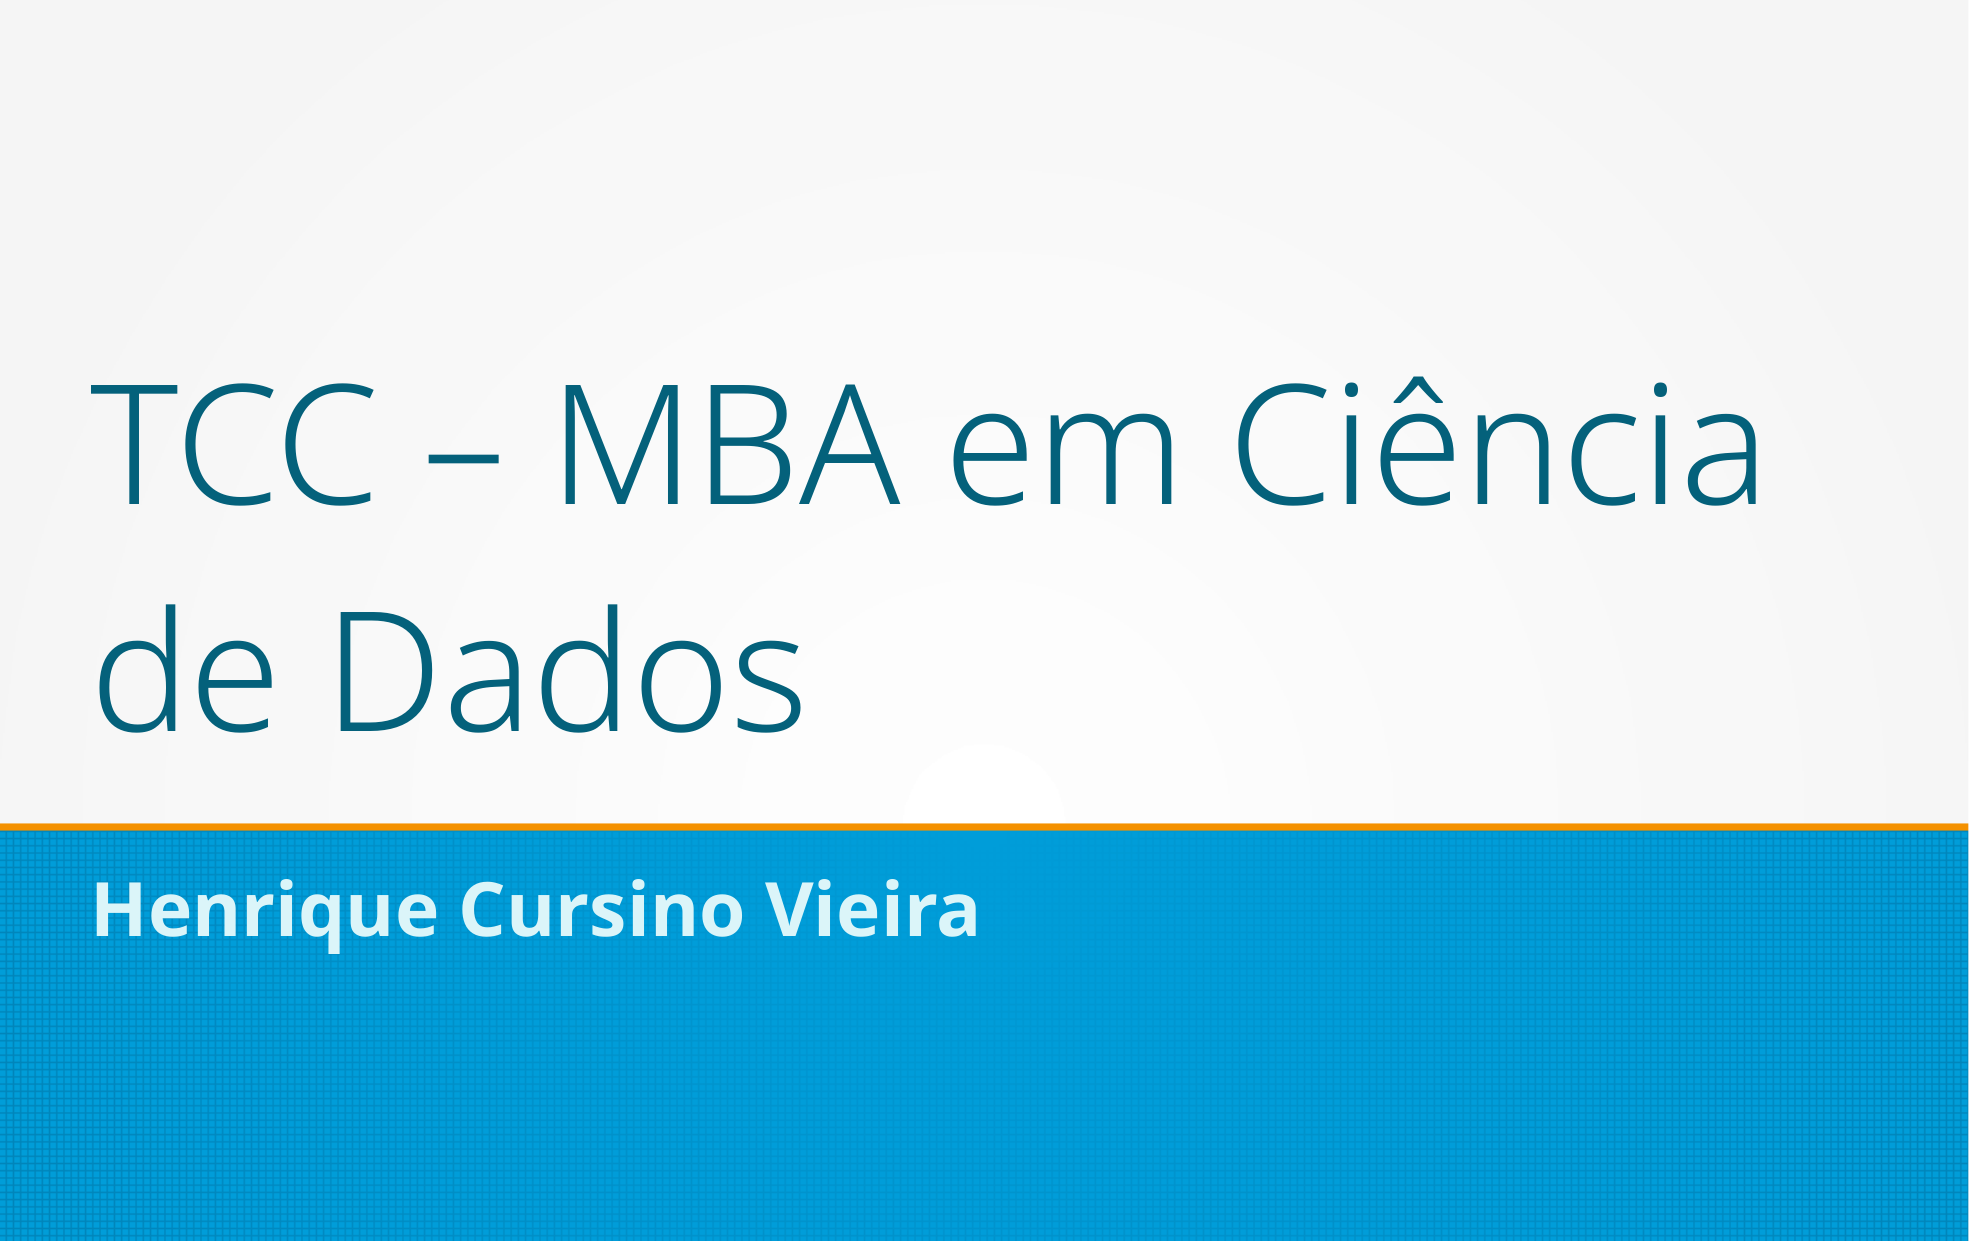

# TCC – MBA em Ciência de Dados
Henrique Cursino Vieira